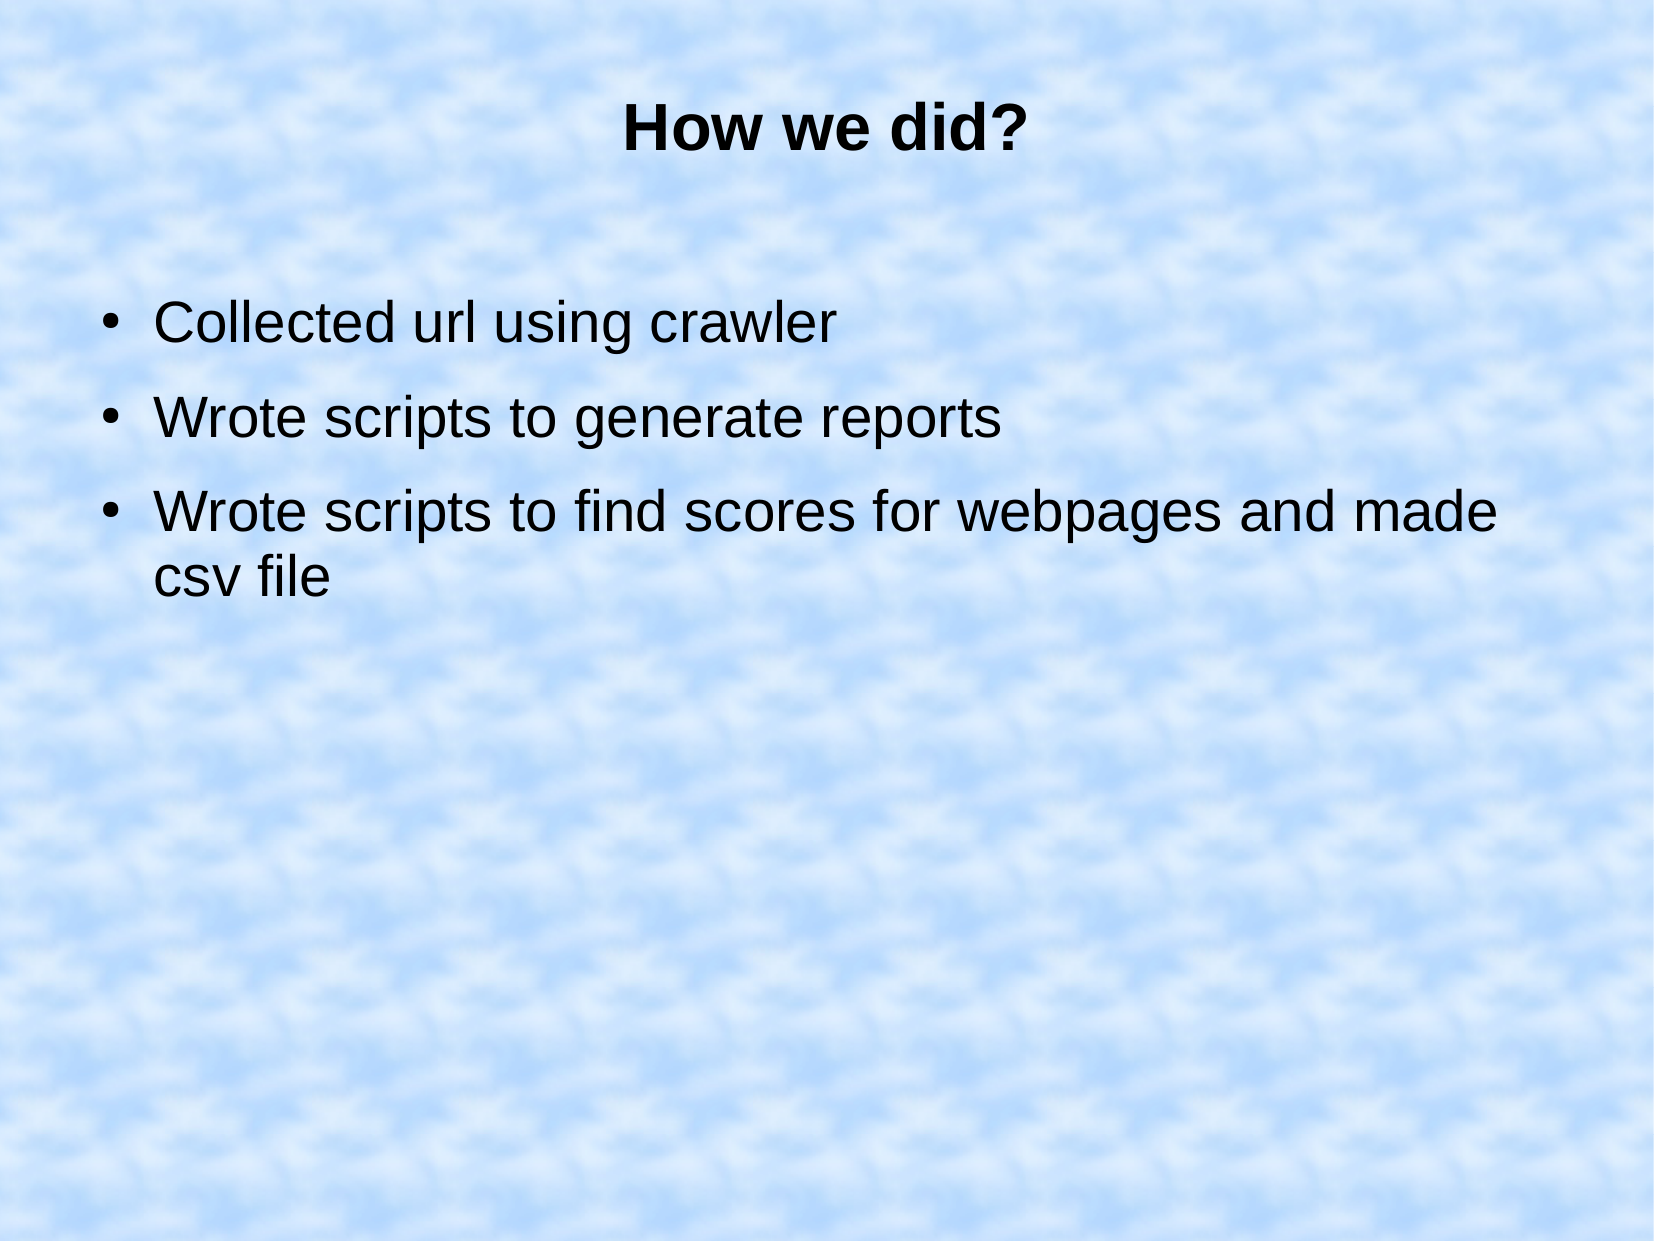

# How we did?
Collected url using crawler
Wrote scripts to generate reports
Wrote scripts to find scores for webpages and made csv file